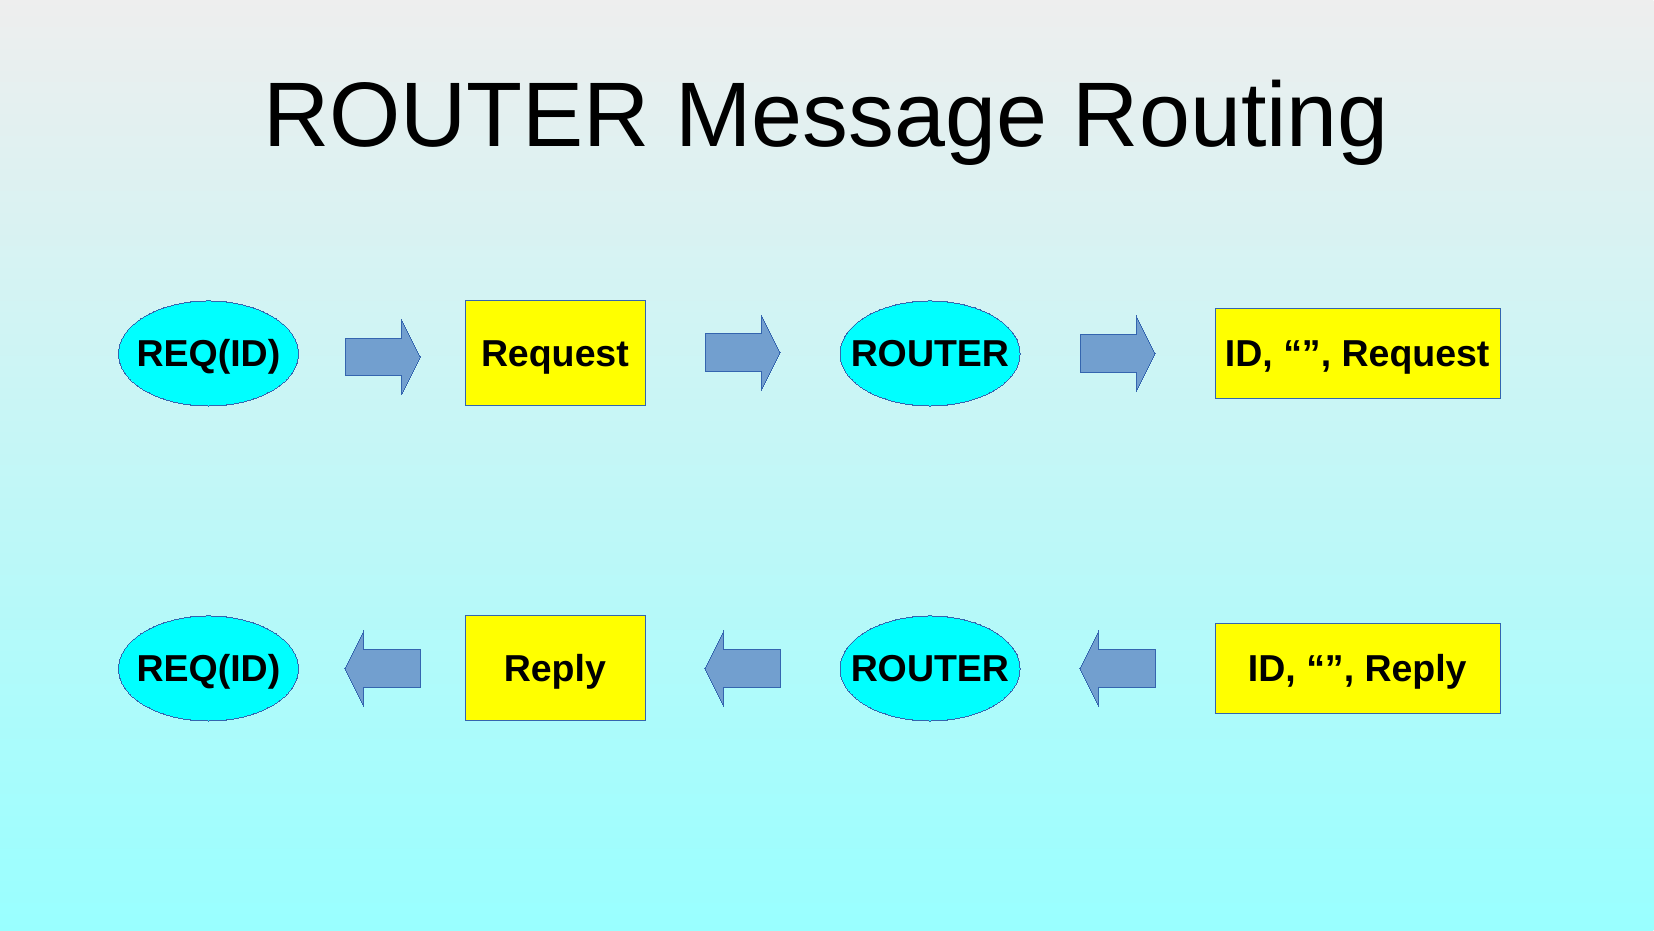

# ROUTER Message Routing
REQ(ID)
Request
ROUTER
ID, “”, Request
REQ(ID)
Reply
ROUTER
ID, “”, Reply